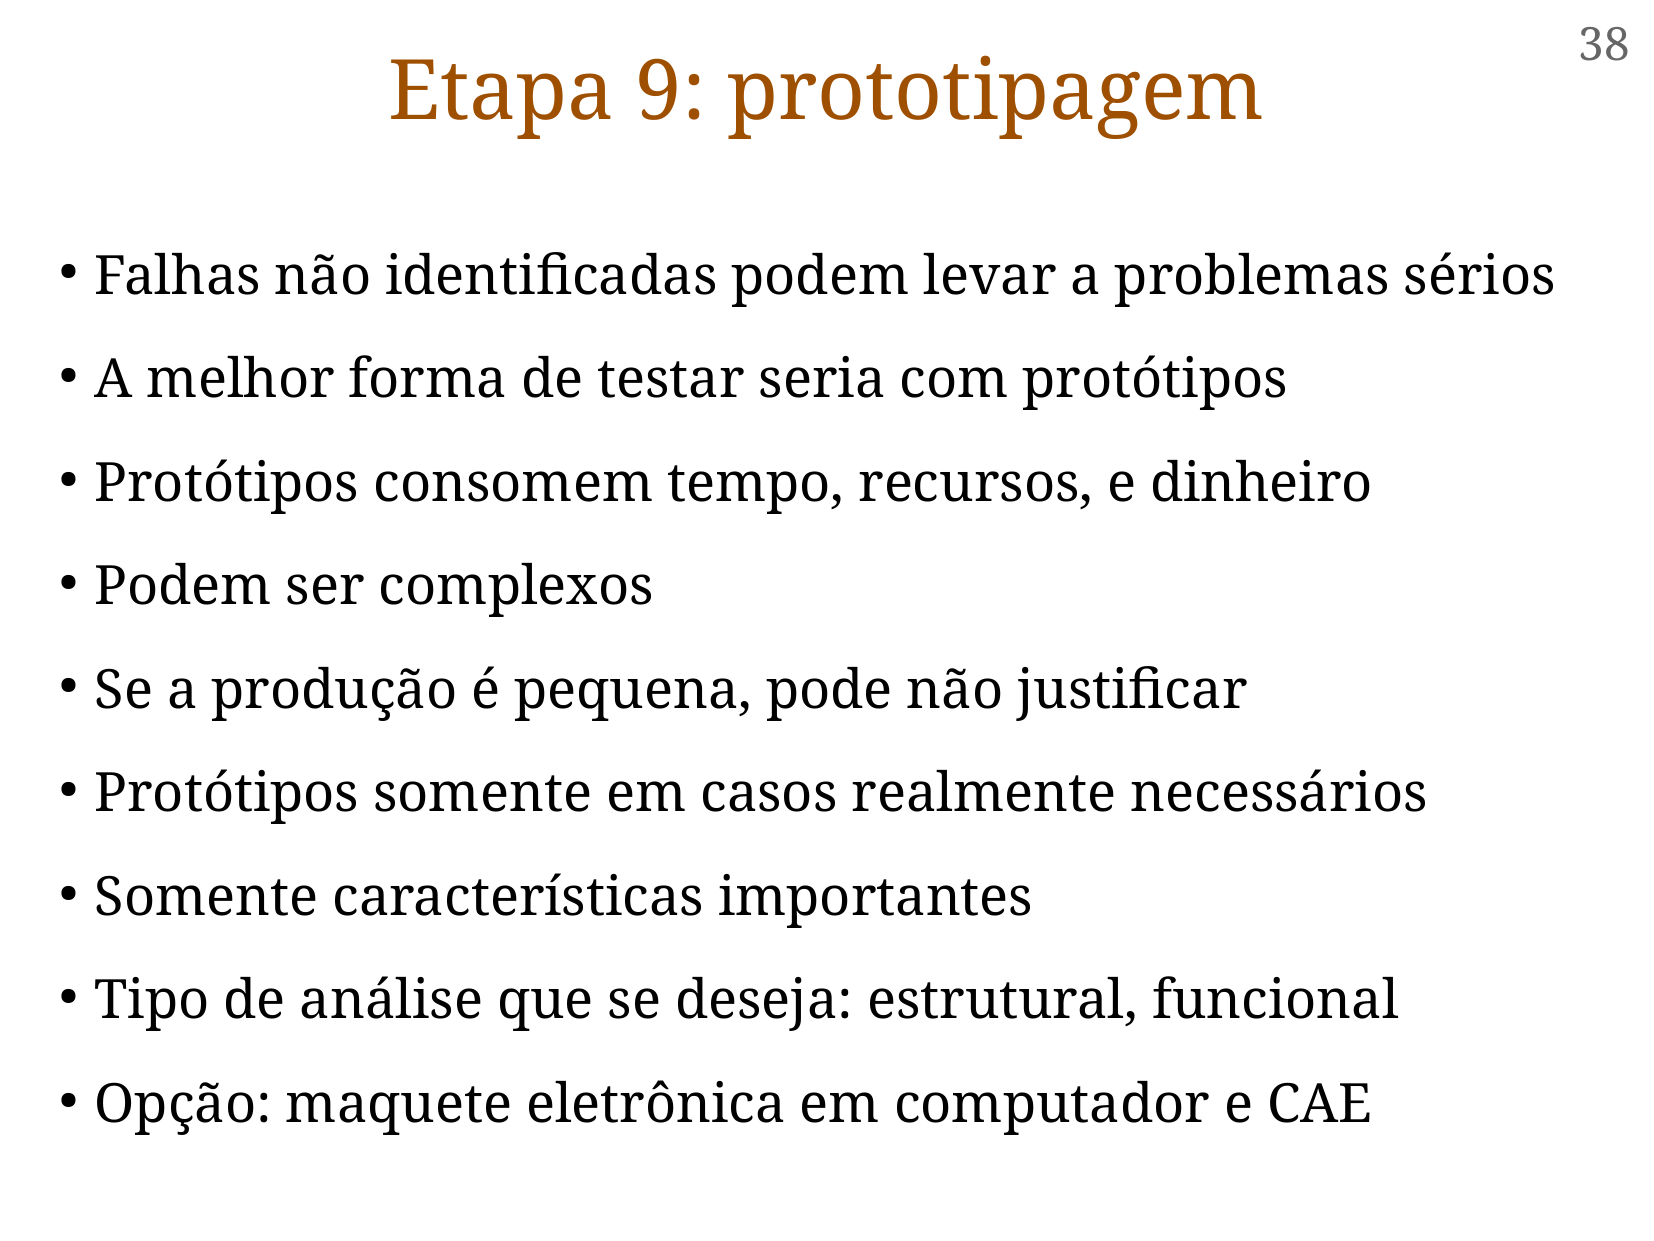

38
# Etapa 9: prototipagem
Falhas não identificadas podem levar a problemas sérios
A melhor forma de testar seria com protótipos
Protótipos consomem tempo, recursos, e dinheiro
Podem ser complexos
Se a produção é pequena, pode não justificar
Protótipos somente em casos realmente necessários
Somente características importantes
Tipo de análise que se deseja: estrutural, funcional
Opção: maquete eletrônica em computador e CAE